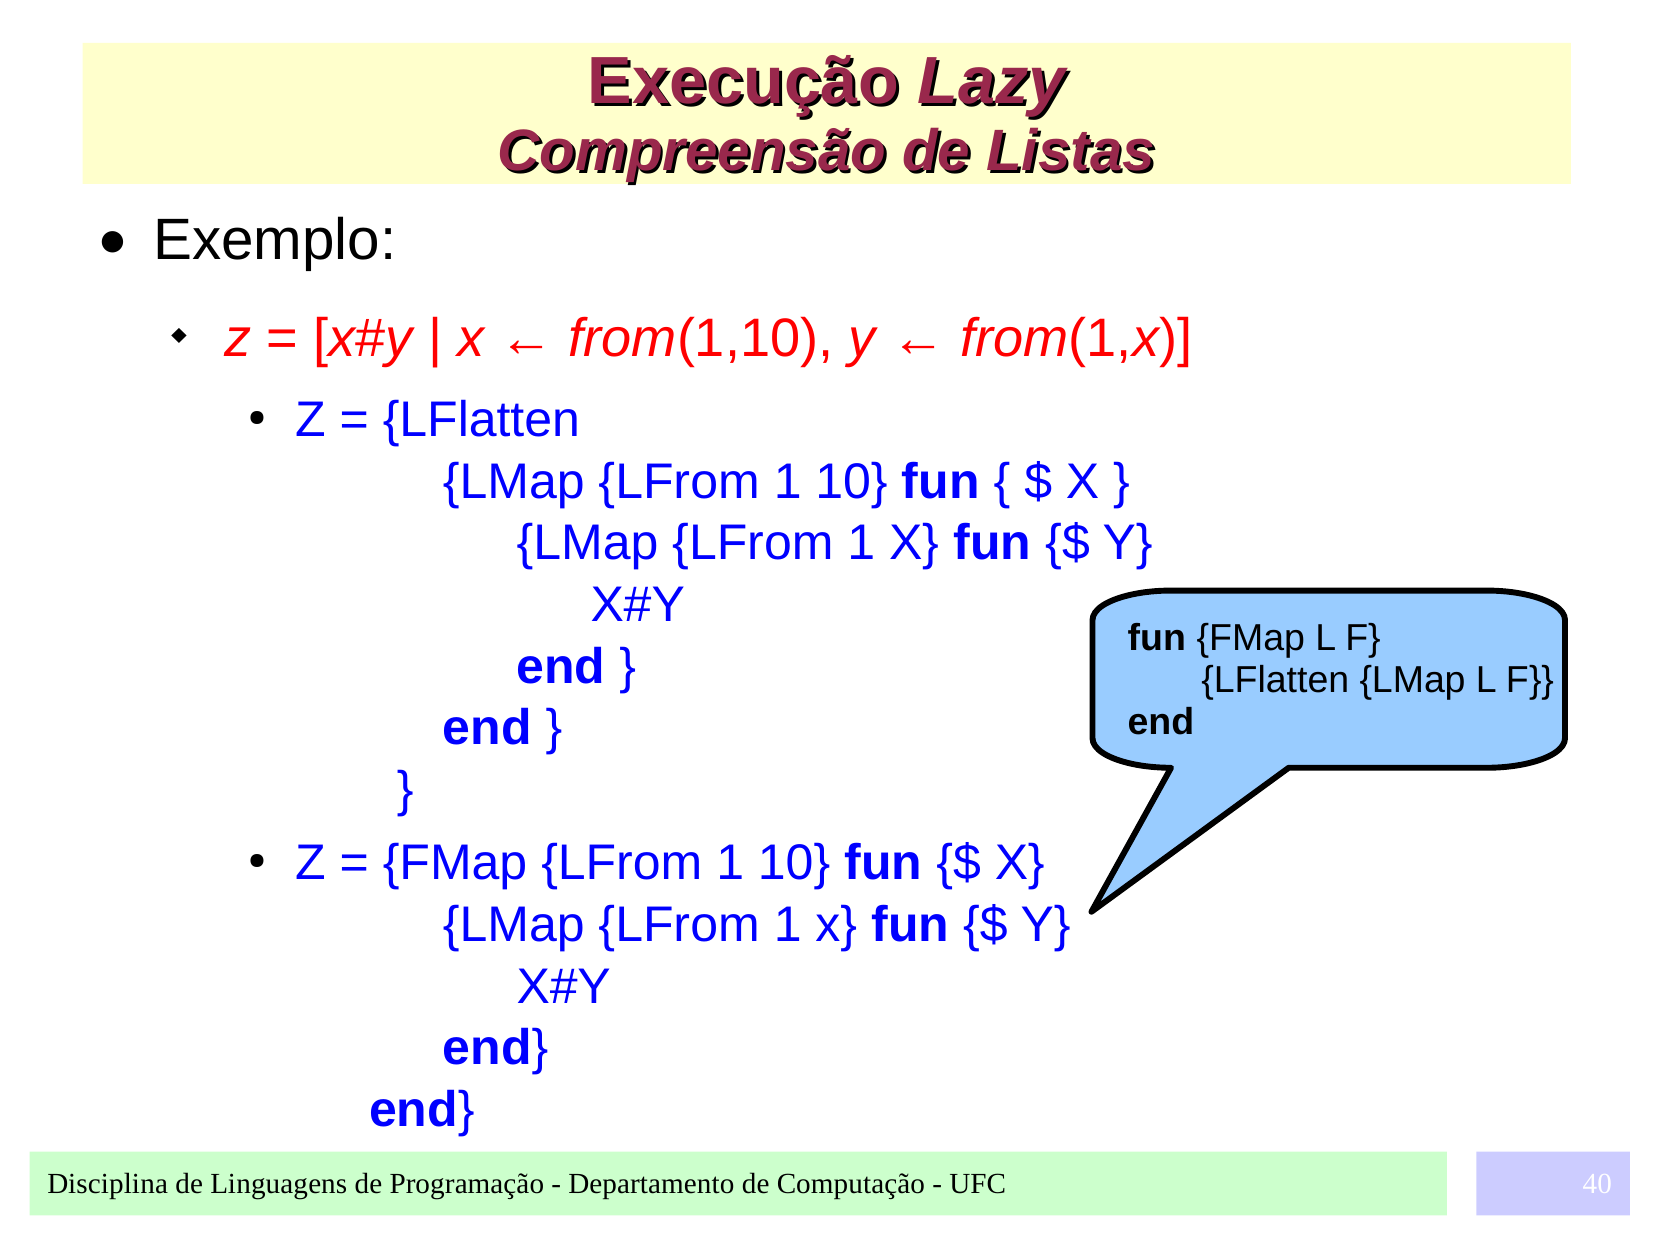

# Execução Lazy Compreensão de Listas
Exemplo:
z = [x#y | x ← from(1,10), y ← from(1,x)]
Z = {LFlatten
		{LMap {LFrom 1 10} fun { $ X }
			{LMap {LFrom 1 X} fun {$ Y}
				X#Y
			end }
		end }
	 }
Z = {FMap {LFrom 1 10} fun {$ X}
		{LMap {LFrom 1 x} fun {$ Y}
			X#Y
		end}
	end}
fun {FMap L F}
	{LFlatten {LMap L F}}
end
Disciplina de Linguagens de Programação - Departamento de Computação - UFC
40